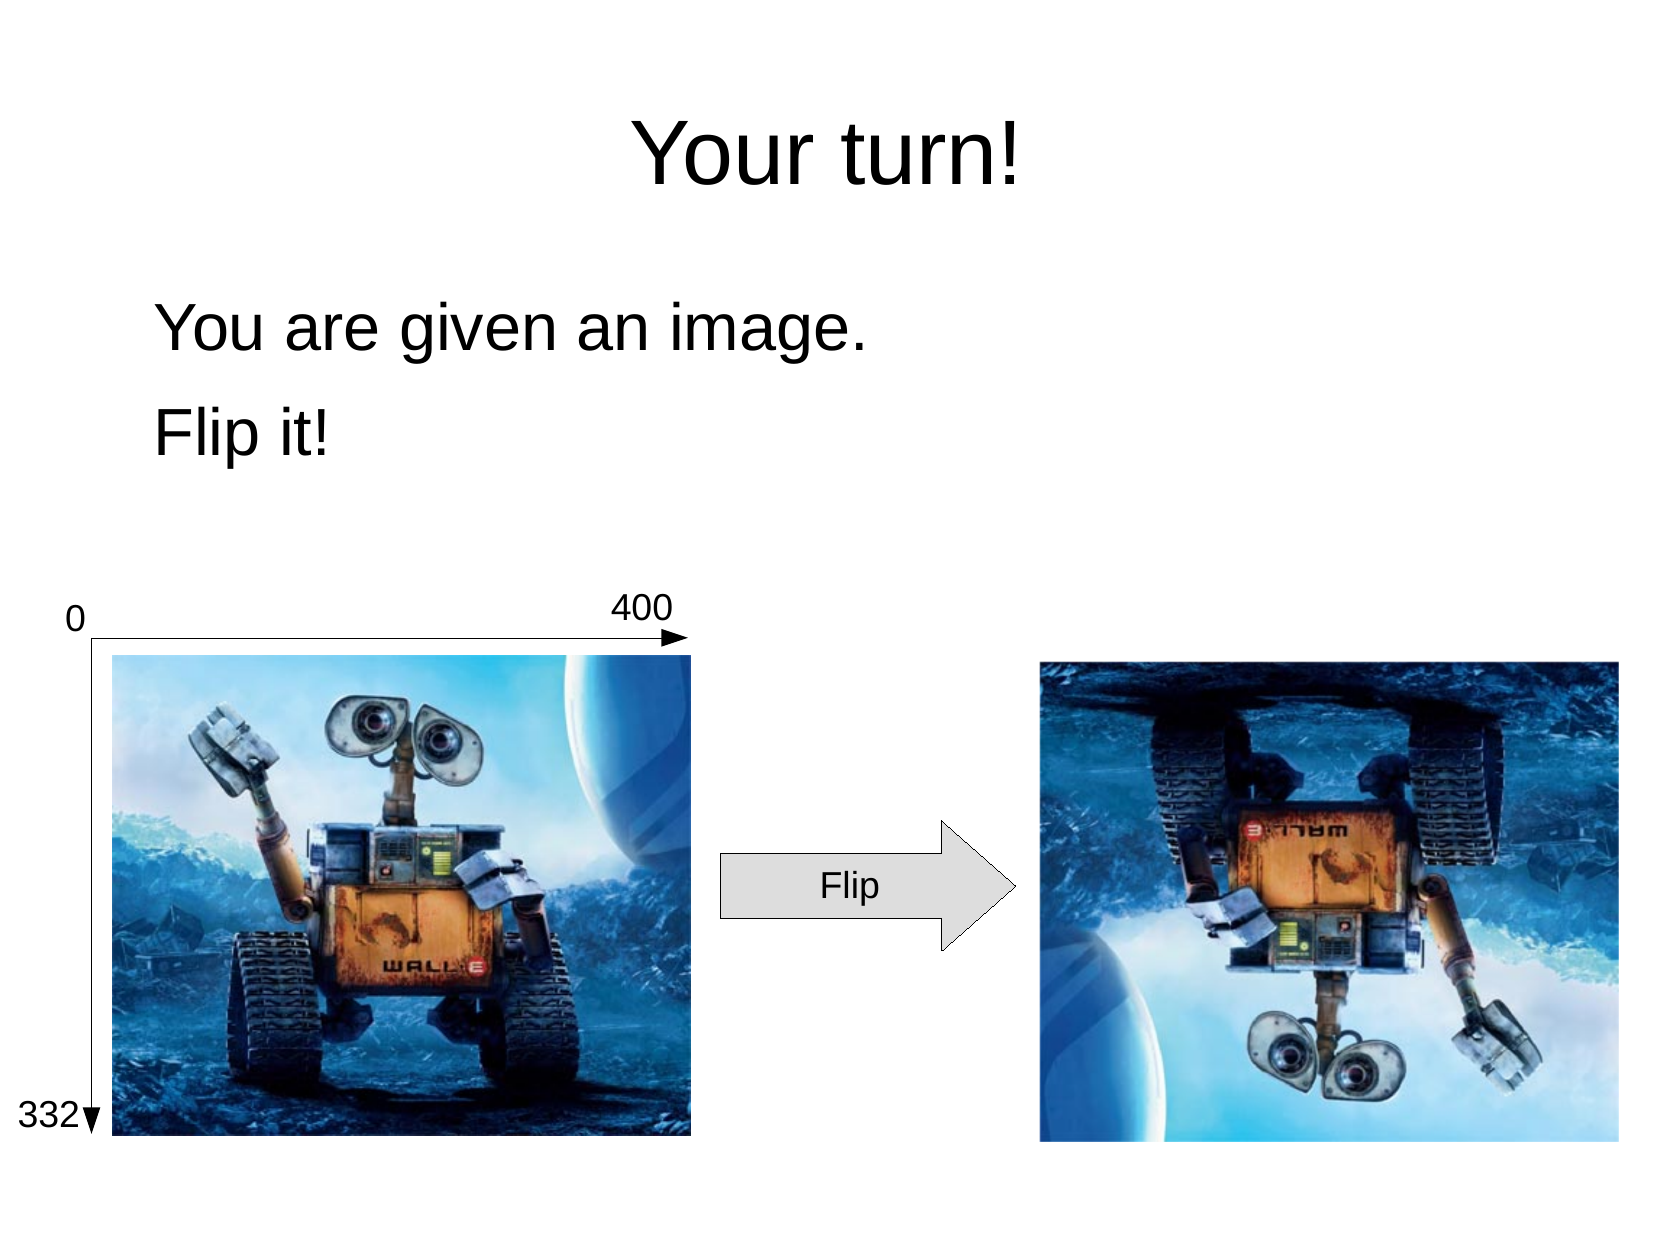

# Your turn!
You are given an image.
Flip it!
400
0
Flip
332